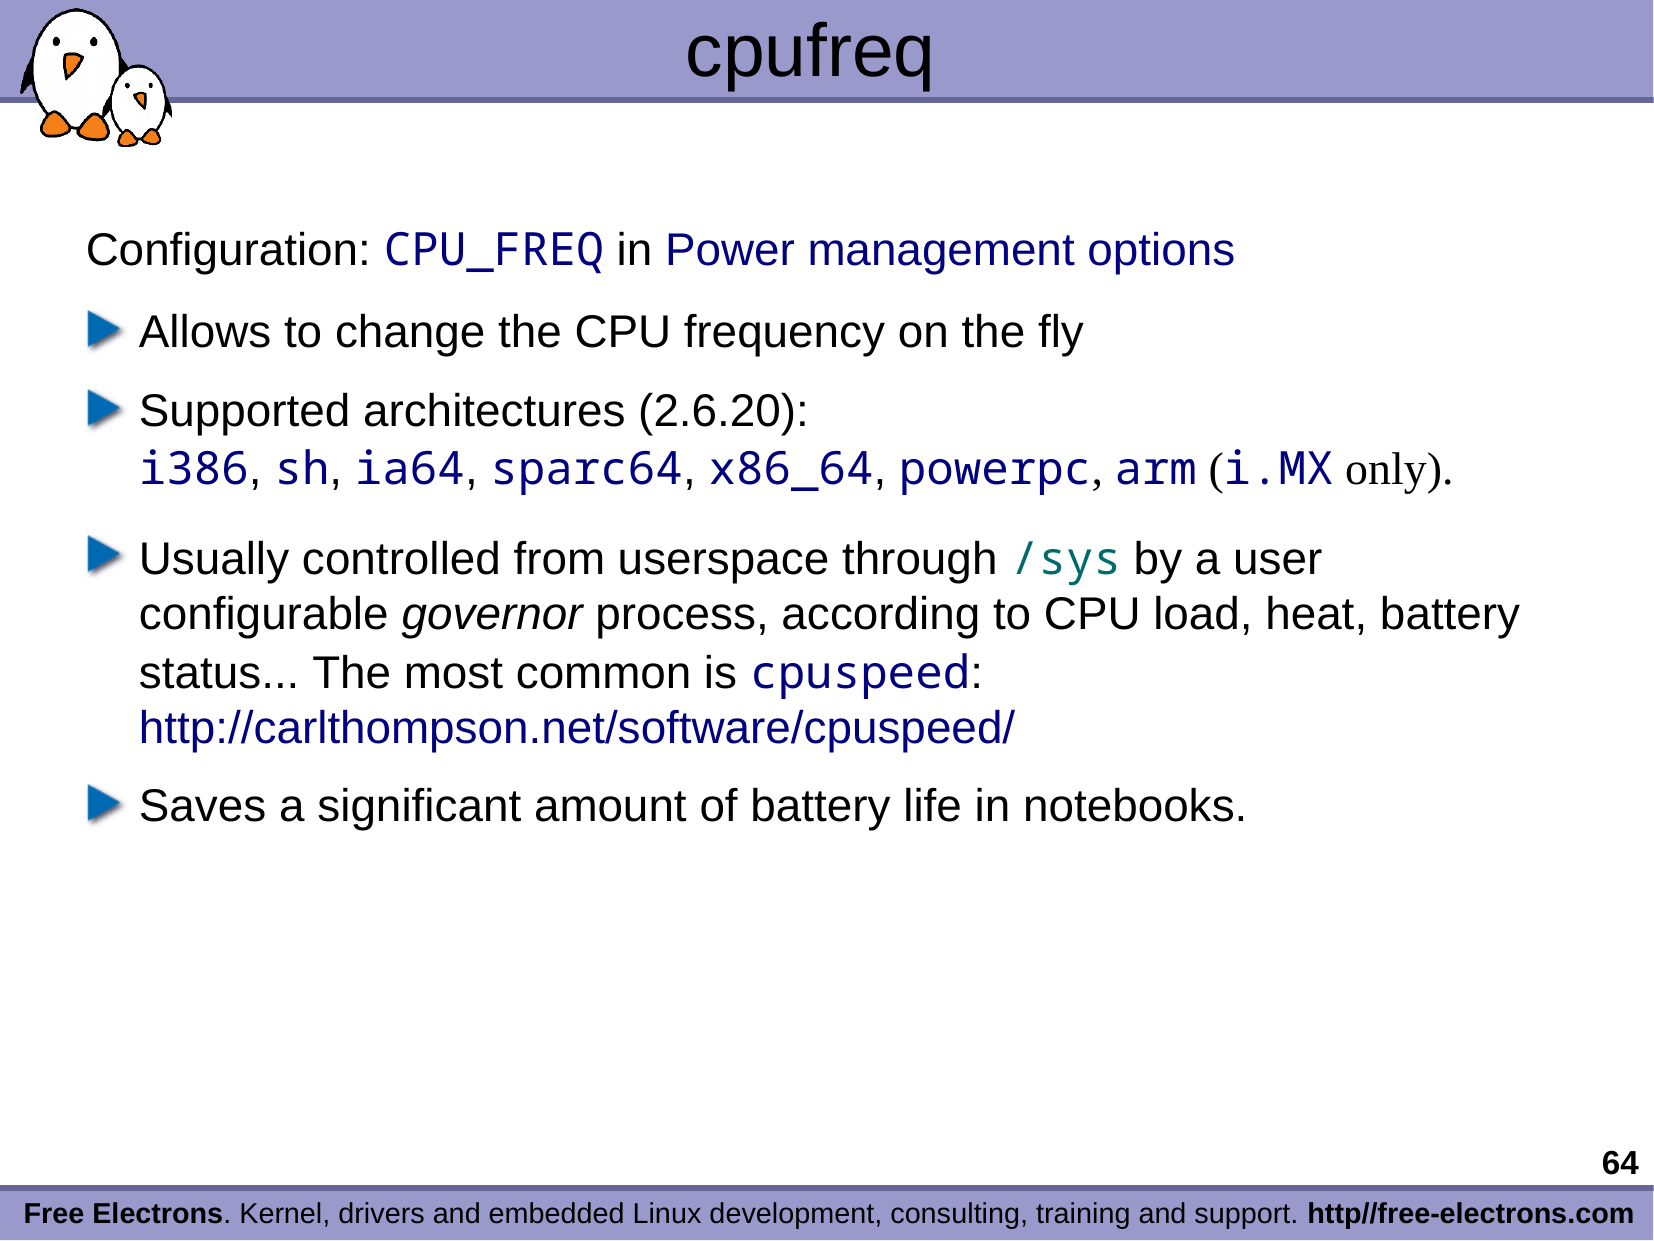

# cpufreq
Configuration: CPU_FREQ in Power management options
Allows to change the CPU frequency on the fly
Supported architectures (2.6.20):
i386, sh, ia64, sparc64, x86_64, powerpc, arm (i.MX only).
Usually controlled from userspace through /sys by a user configurable governor process, according to CPU load, heat, battery status... The most common is cpuspeed: http://carlthompson.net/software/cpuspeed/
Saves a significant amount of battery life in notebooks.